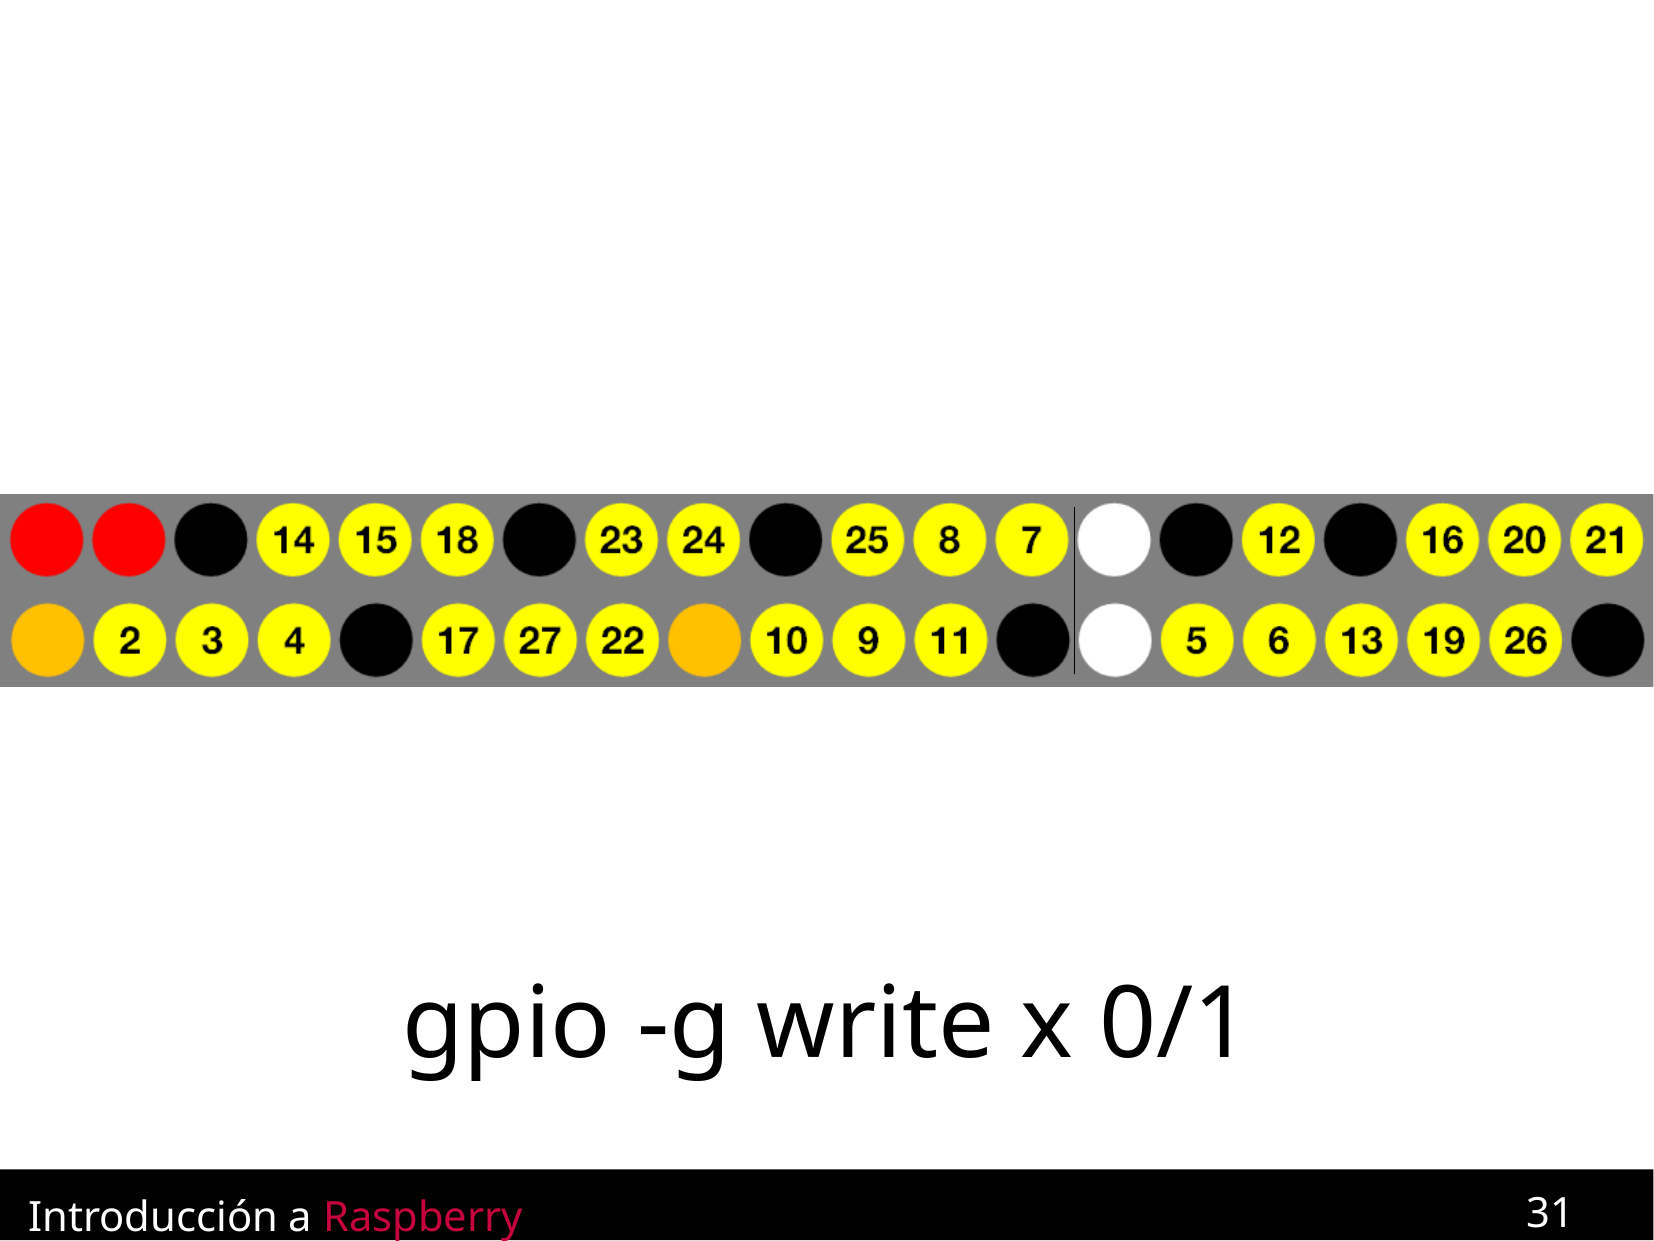

# gpio -g write x 0/1
Introducción a Raspberry Pi